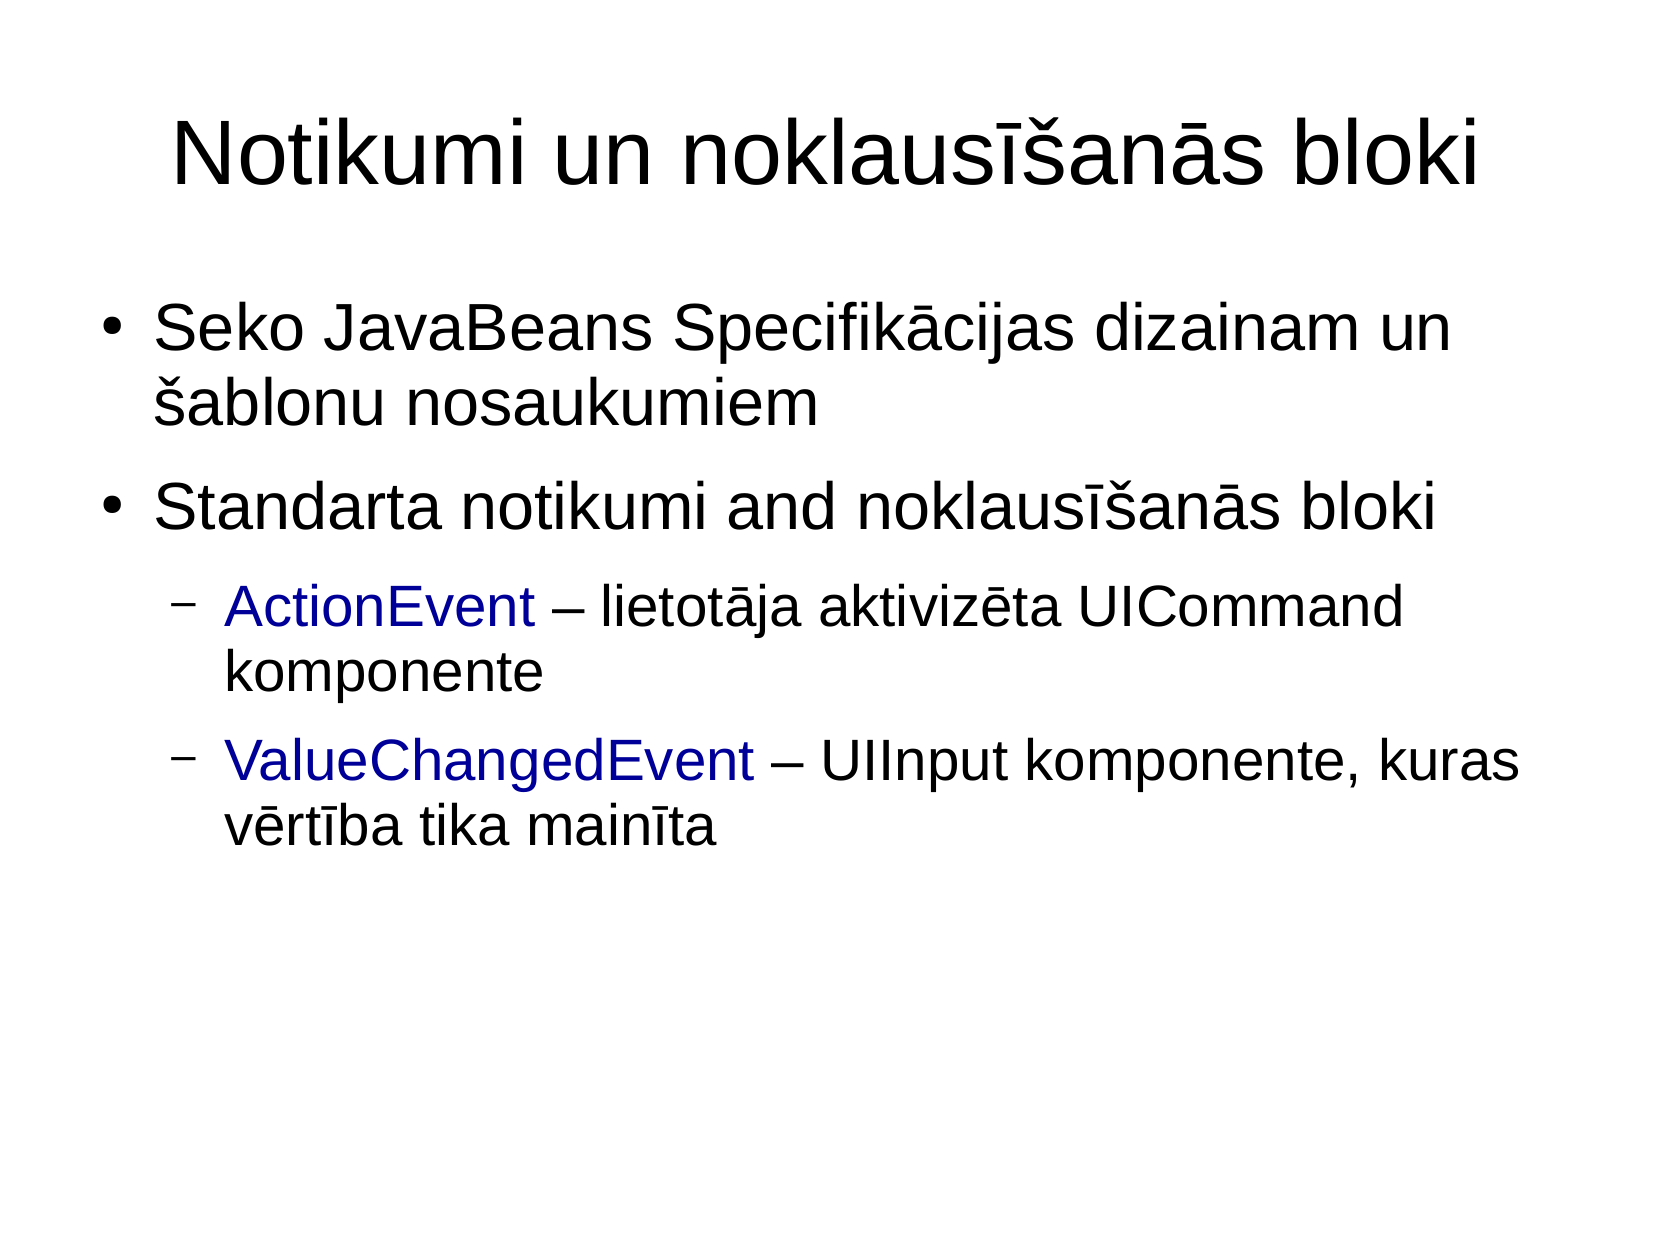

# Notikumi un noklausīšanās bloki
Seko JavaBeans Specifikācijas dizainam un šablonu nosaukumiem
Standarta notikumi and noklausīšanās bloki
ActionEvent – lietotāja aktivizēta UICommand komponente
ValueChangedEvent – UIInput komponente, kuras vērtība tika mainīta